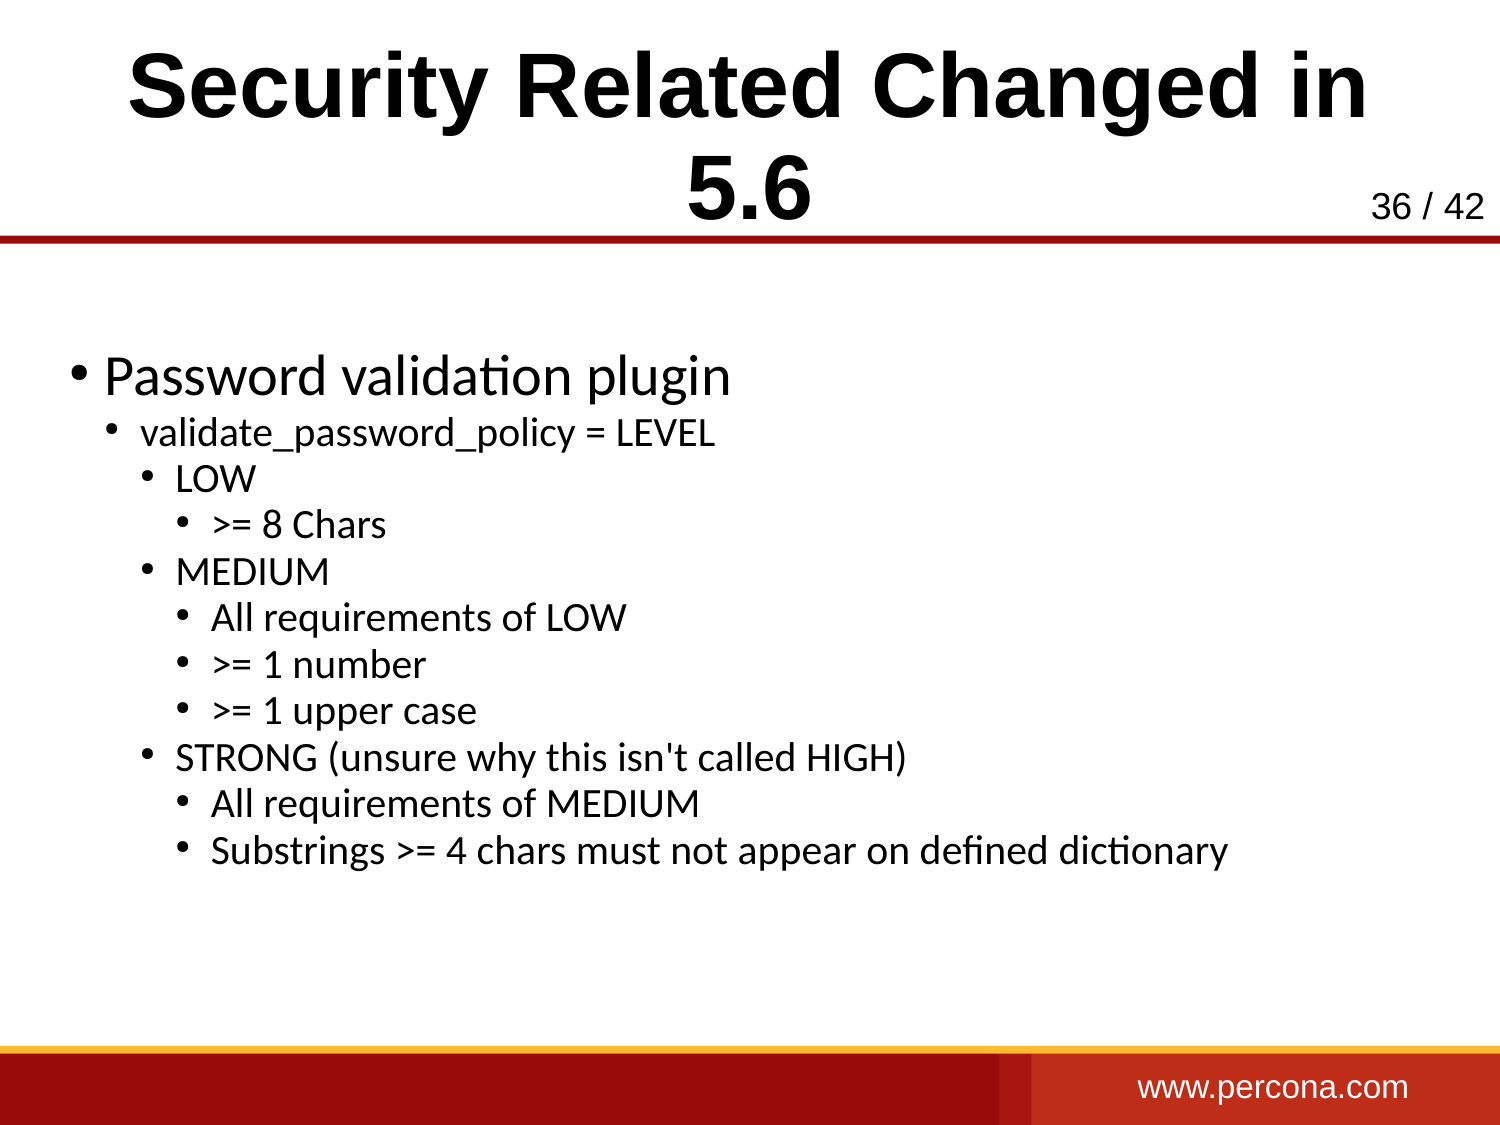

Security Related Changed in 5.6
Password validation plugin
validate_password_policy = LEVEL
LOW
>= 8 Chars
MEDIUM
All requirements of LOW
>= 1 number
>= 1 upper case
STRONG (unsure why this isn't called HIGH)
All requirements of MEDIUM
Substrings >= 4 chars must not appear on defined dictionary